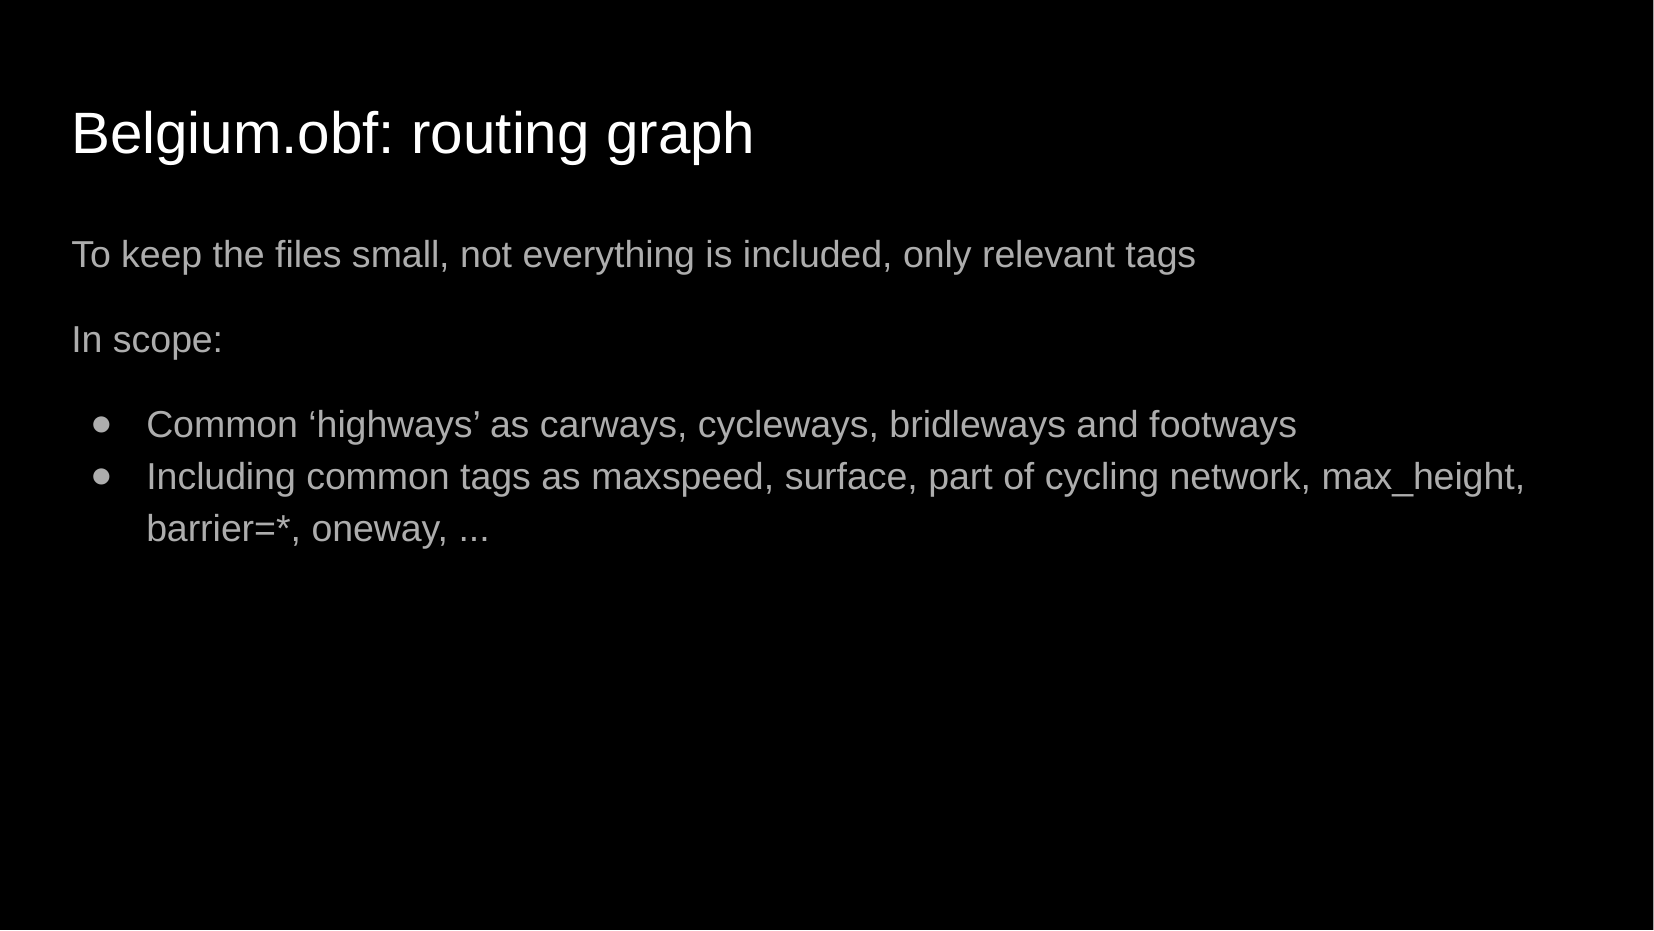

# Belgium.obf: routing graph
To keep the files small, not everything is included, only relevant tags
In scope:
Common ‘highways’ as carways, cycleways, bridleways and footways
Including common tags as maxspeed, surface, part of cycling network, max_height, barrier=*, oneway, ...